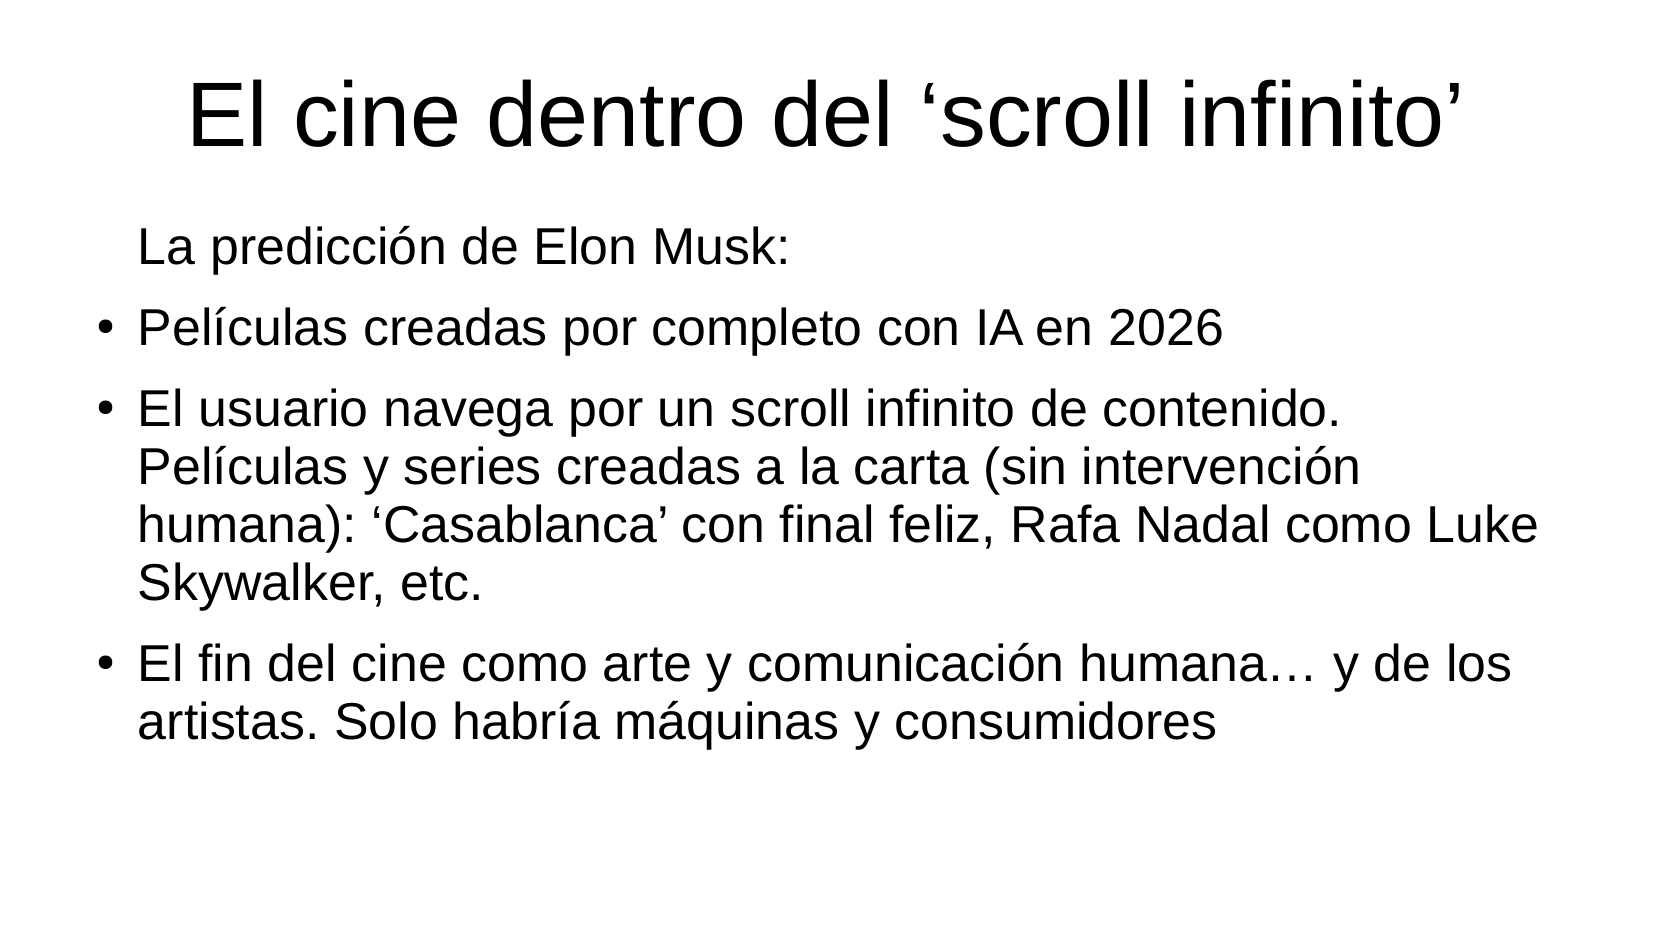

# El cine dentro del ‘scroll infinito’
La predicción de Elon Musk:
Películas creadas por completo con IA en 2026
El usuario navega por un scroll infinito de contenido. Películas y series creadas a la carta (sin intervención humana): ‘Casablanca’ con final feliz, Rafa Nadal como Luke Skywalker, etc.
El fin del cine como arte y comunicación humana… y de los artistas. Solo habría máquinas y consumidores